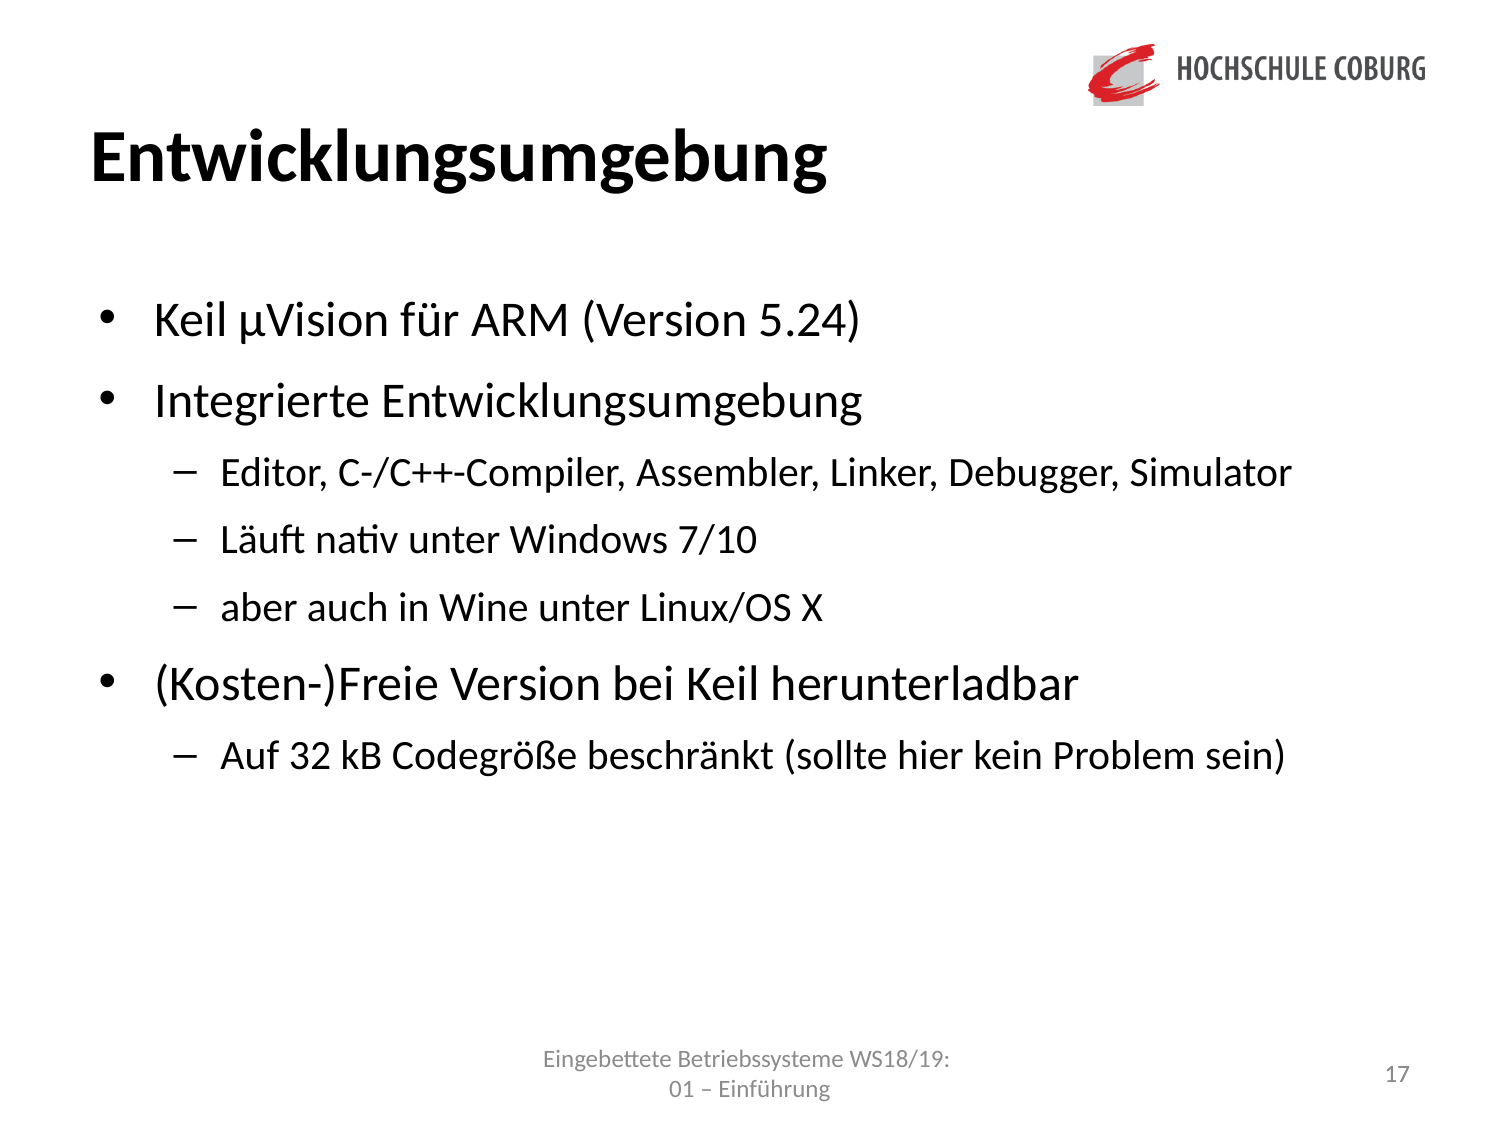

# Entwicklungsumgebung
Keil µVision für ARM (Version 5.24)
Integrierte Entwicklungsumgebung
Editor, C-/C++-Compiler, Assembler, Linker, Debugger, Simulator
Läuft nativ unter Windows 7/10
aber auch in Wine unter Linux/OS X
(Kosten-)Freie Version bei Keil herunterladbar
Auf 32 kB Codegröße beschränkt (sollte hier kein Problem sein)
Eingebettete Betriebssysteme WS17/18: 01 – Einführung
17